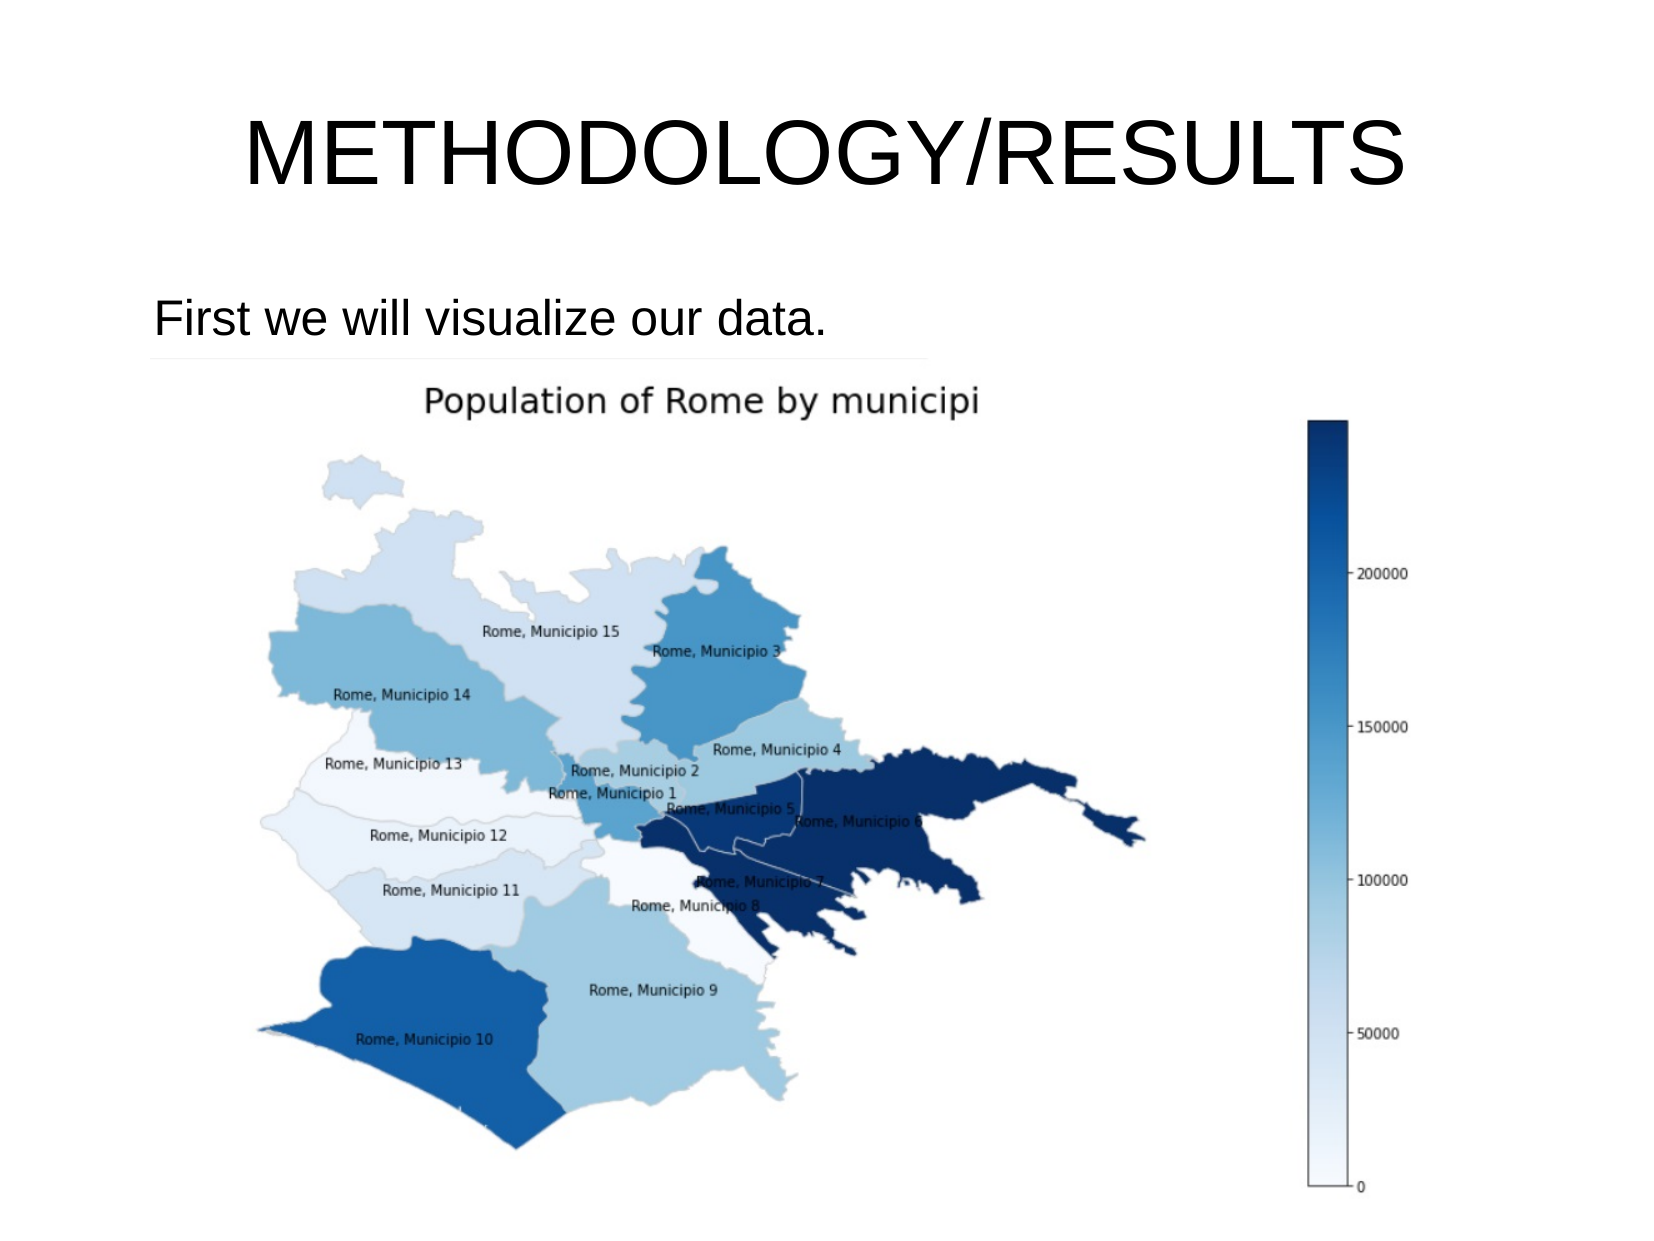

# METHODOLOGY/RESULTS
First we will visualize our data.